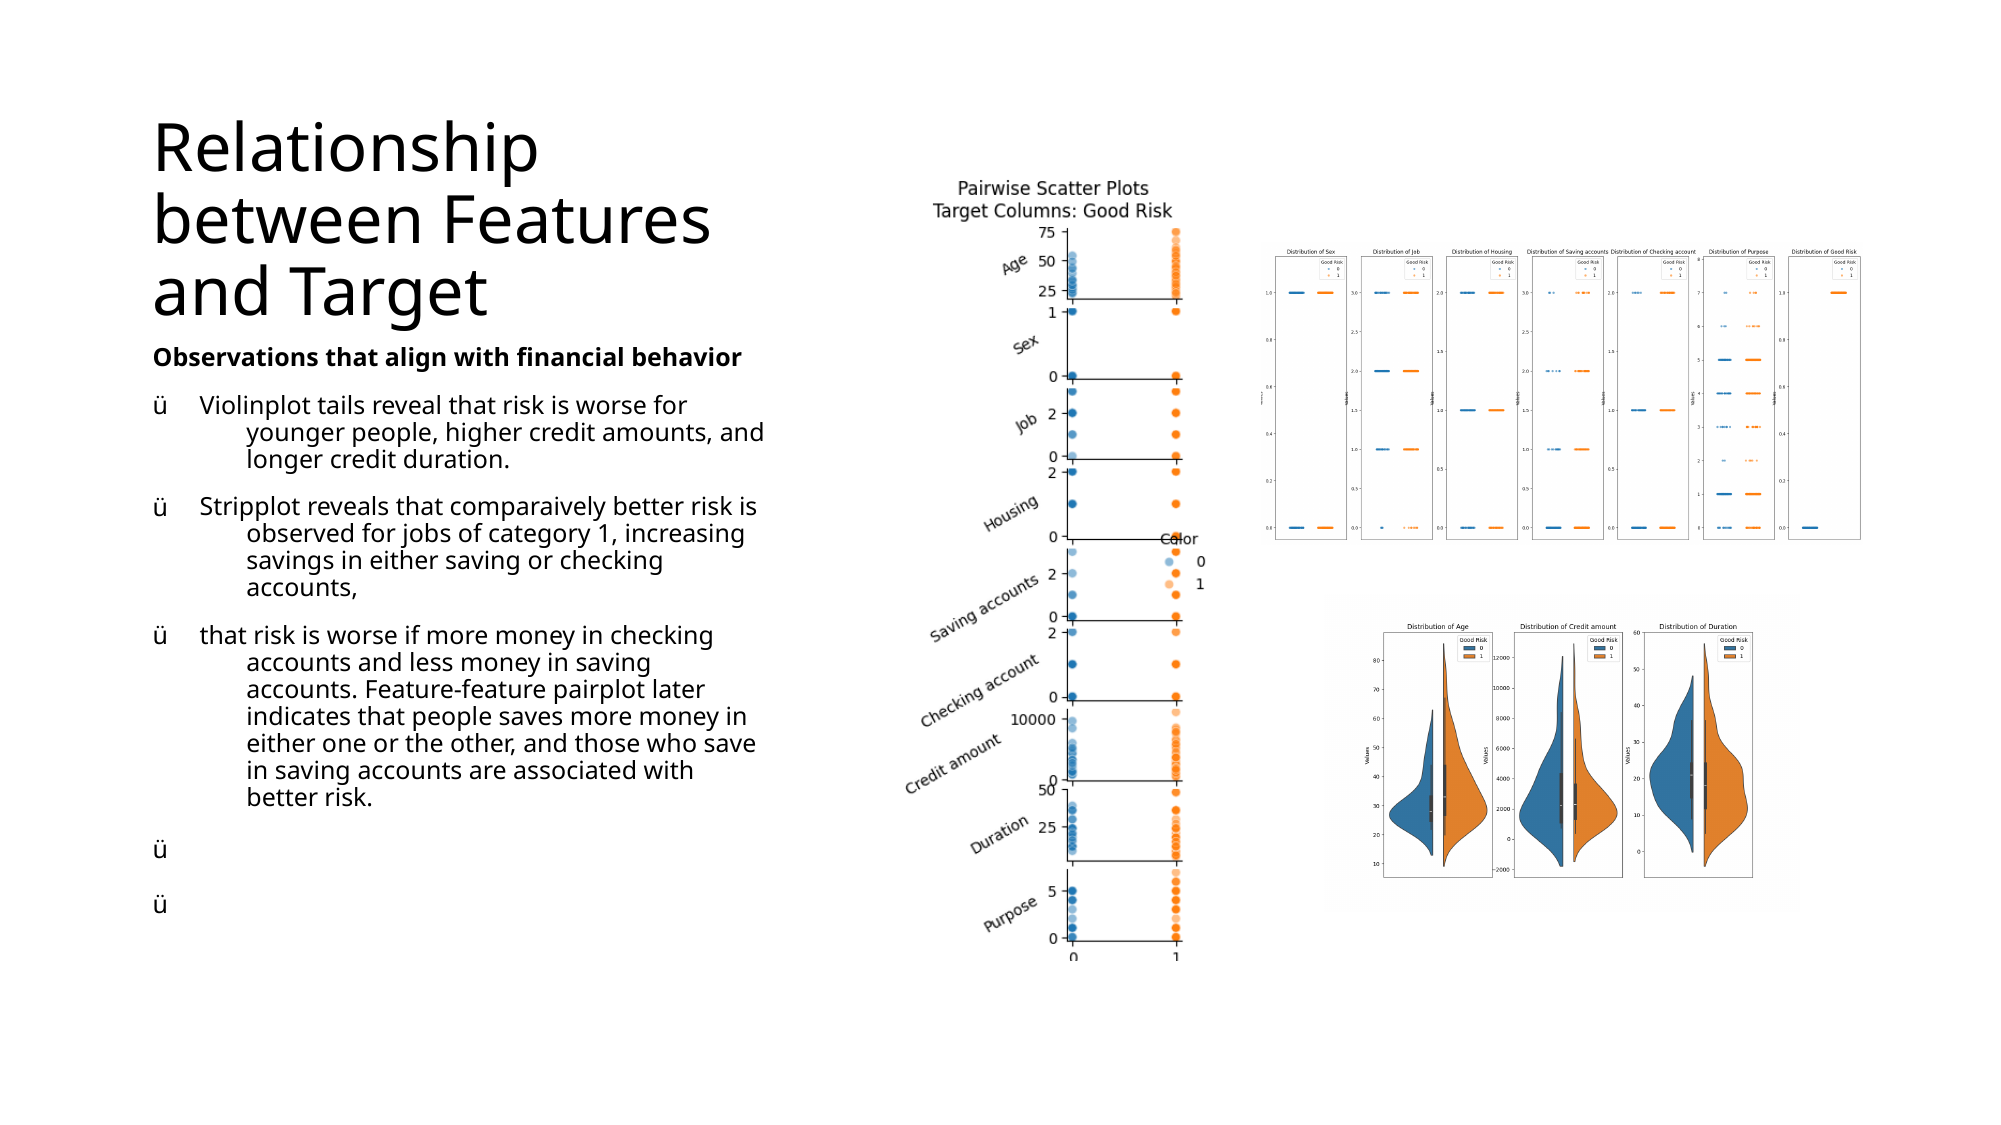

# Relationship between Features and Target
Observations that align with financial behavior
Violinplot tails reveal that risk is worse for younger people, higher credit amounts, and longer credit duration.
Stripplot reveals that comparaively better risk is observed for jobs of category 1, increasing savings in either saving or checking accounts,
that risk is worse if more money in checking accounts and less money in saving accounts. Feature-feature pairplot later indicates that people saves more money in either one or the other, and those who save in saving accounts are associated with better risk.